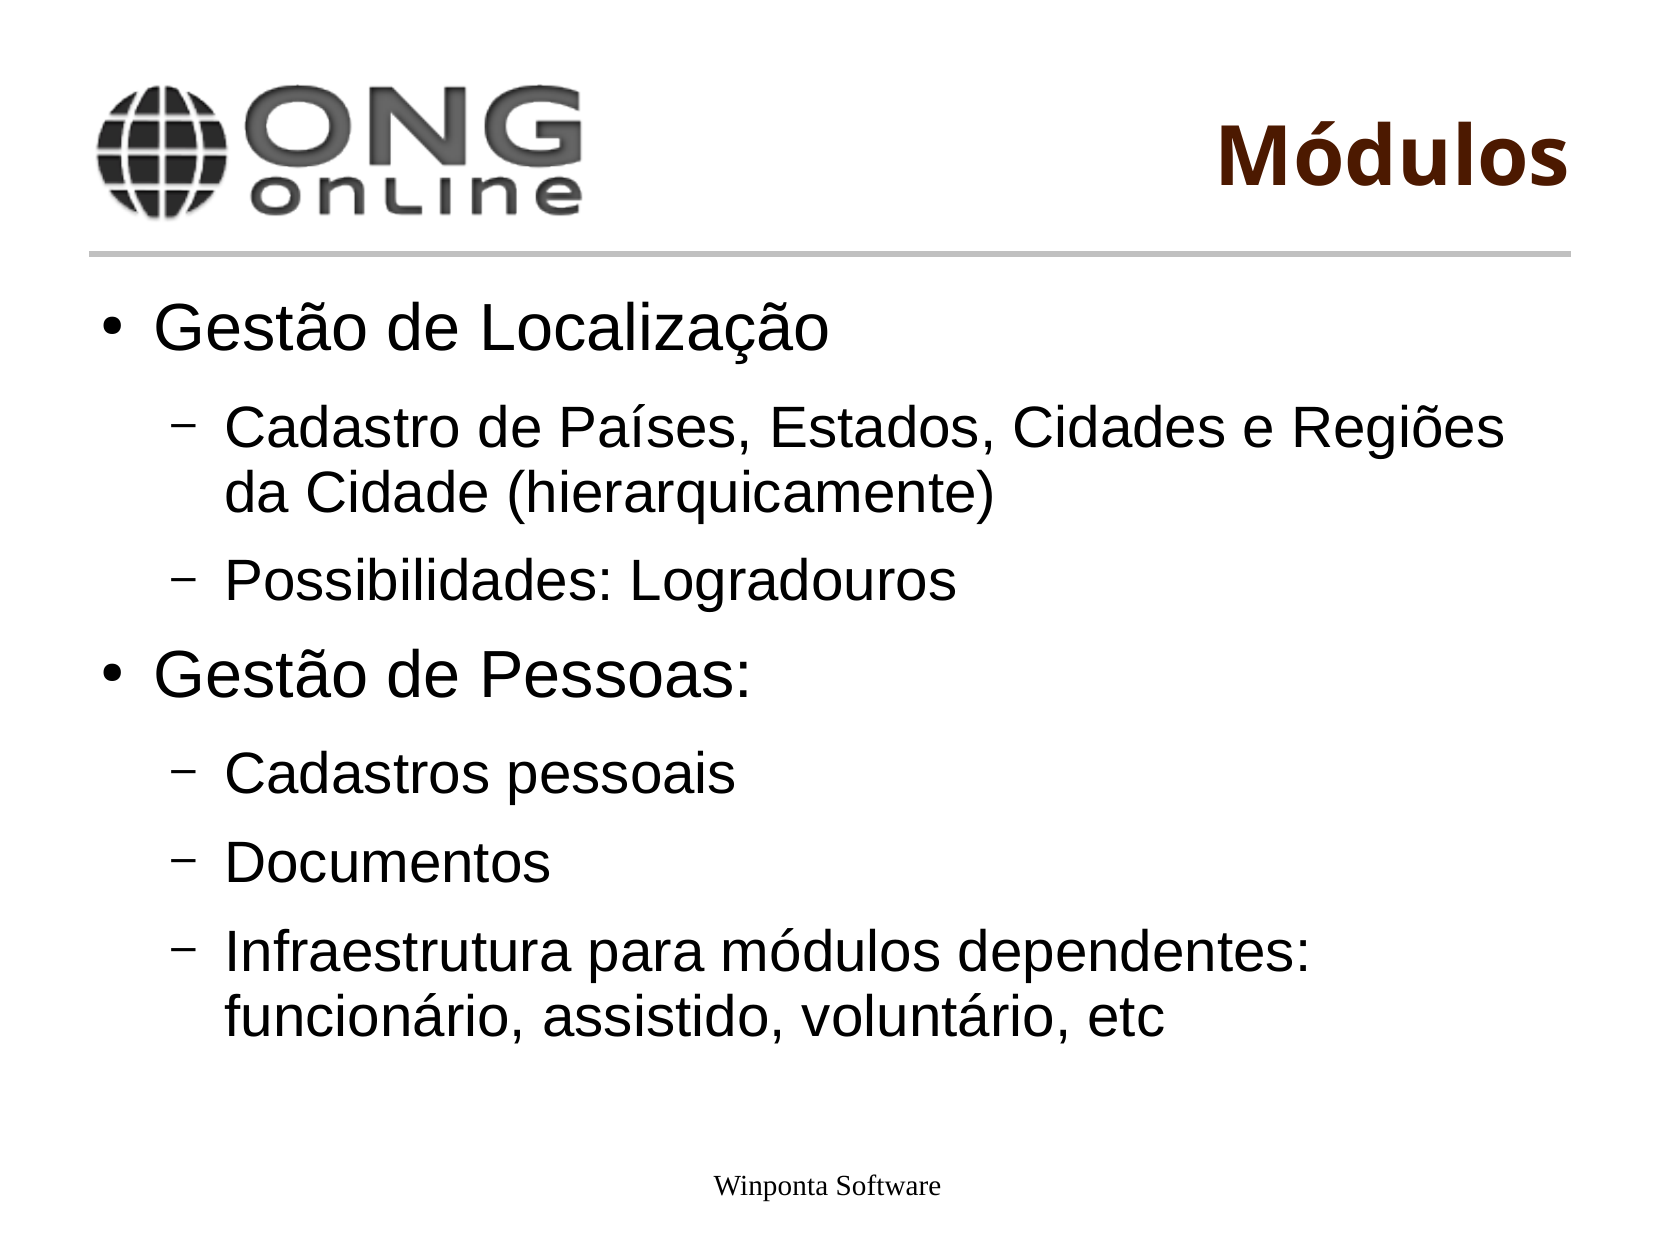

# Módulos
Gestão de Localização
Cadastro de Países, Estados, Cidades e Regiões da Cidade (hierarquicamente)
Possibilidades: Logradouros
Gestão de Pessoas:
Cadastros pessoais
Documentos
Infraestrutura para módulos dependentes: funcionário, assistido, voluntário, etc